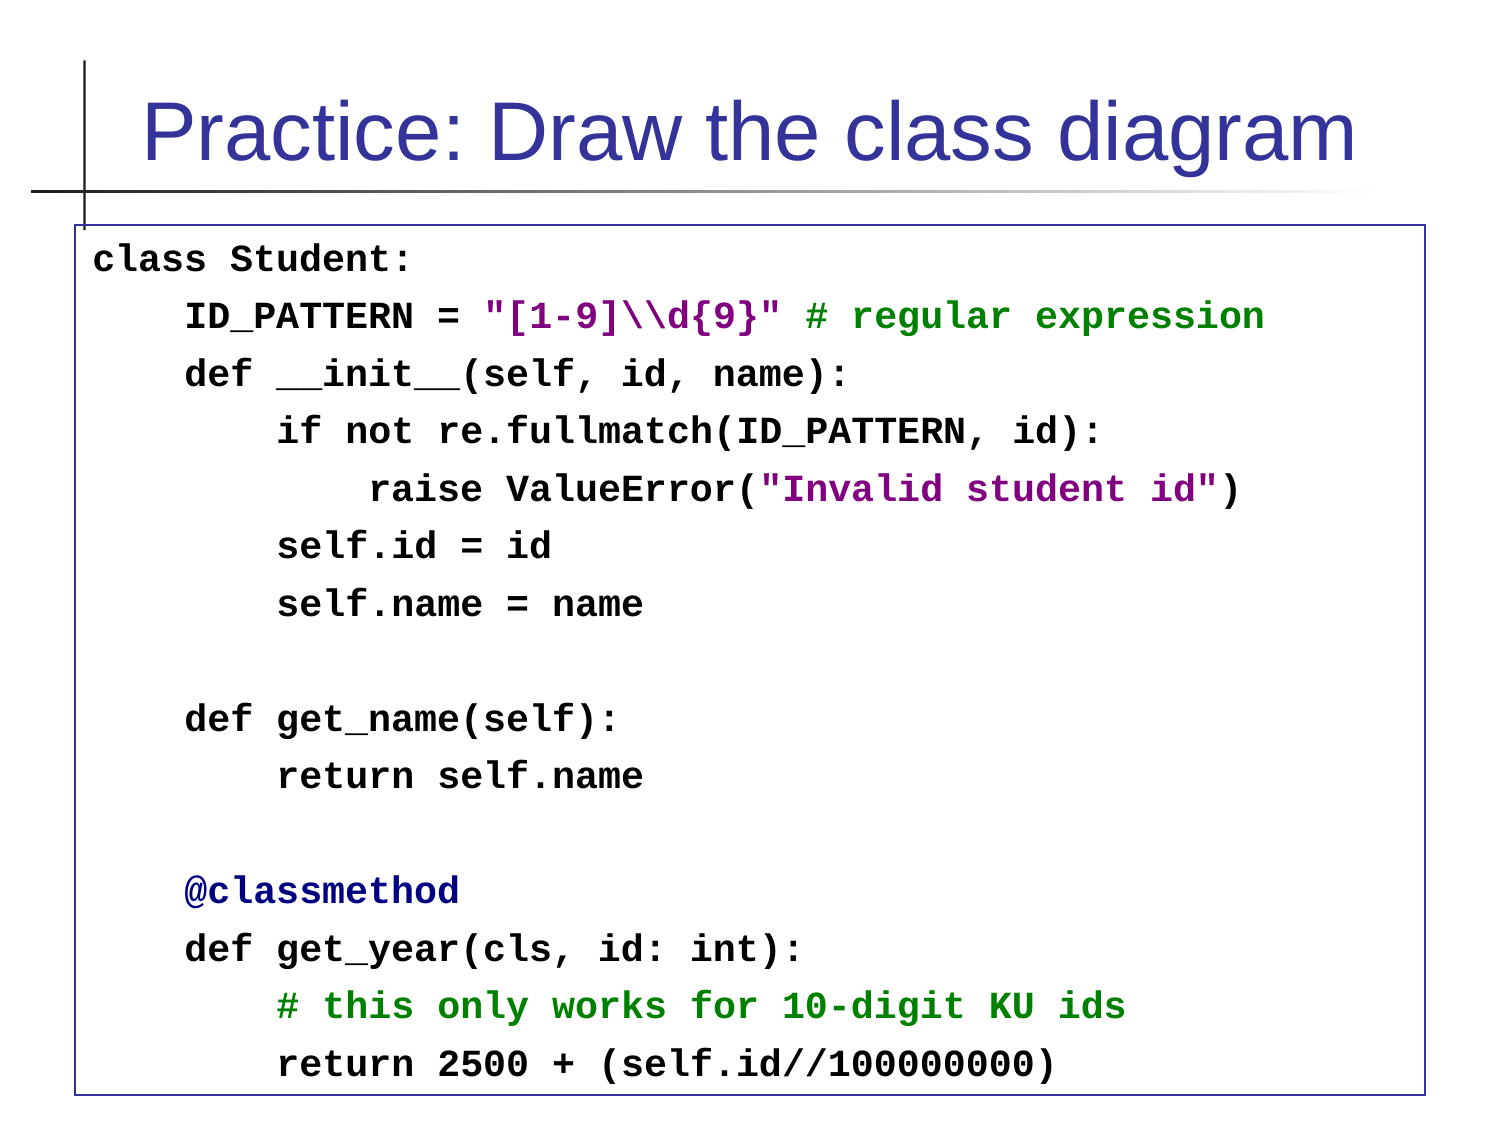

# Practice: Draw the class diagram
class Student:
 ID_PATTERN = "[1-9]\\d{9}" # regular expression
 def __init__(self, id, name):
 if not re.fullmatch(ID_PATTERN, id):
 raise ValueError("Invalid student id")
 self.id = id
 self.name = name
 def get_name(self):
 return self.name
 @classmethod
 def get_year(cls, id: int):
 # this only works for 10-digit KU ids
 return 2500 + (self.id//100000000)